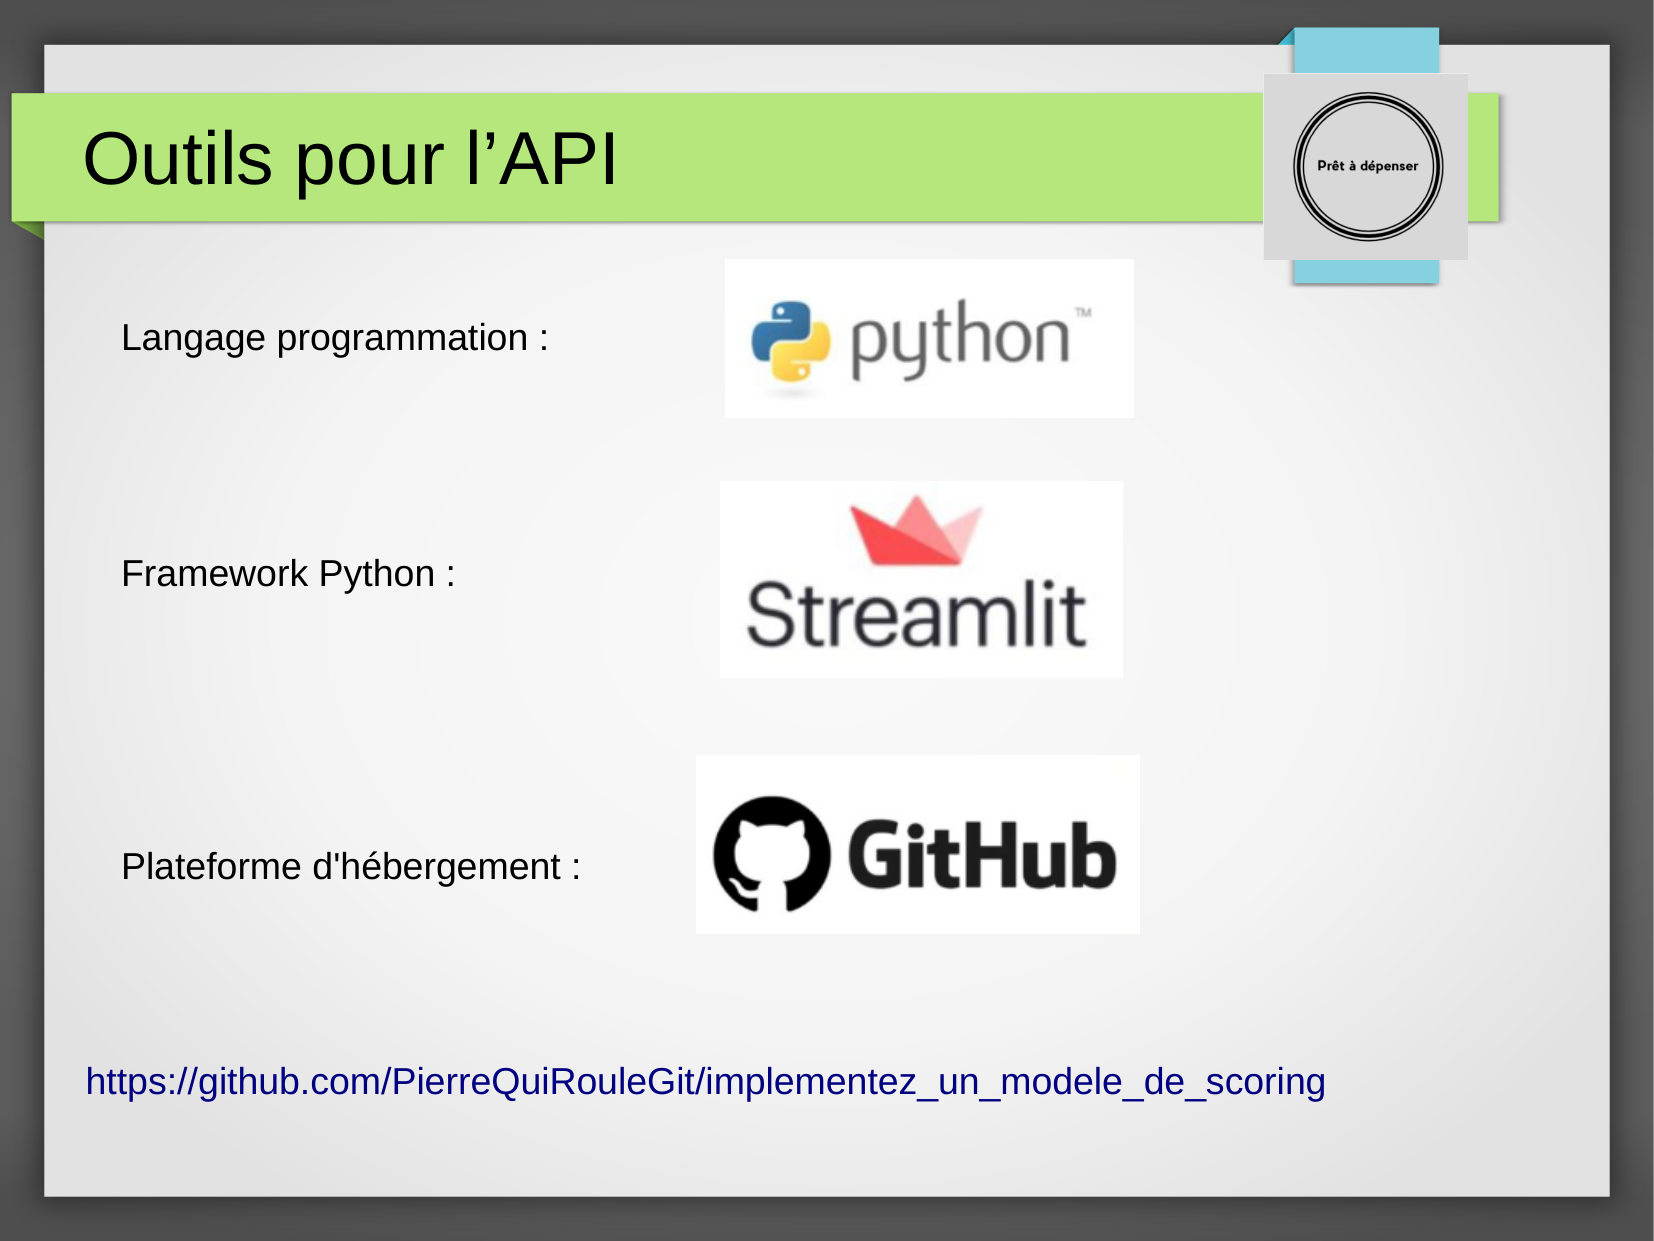

# Outils pour l’API
Langage programmation :
Framework Python :
Plateforme d'hébergement :
https://github.com/PierreQuiRouleGit/implementez_un_modele_de_scoring